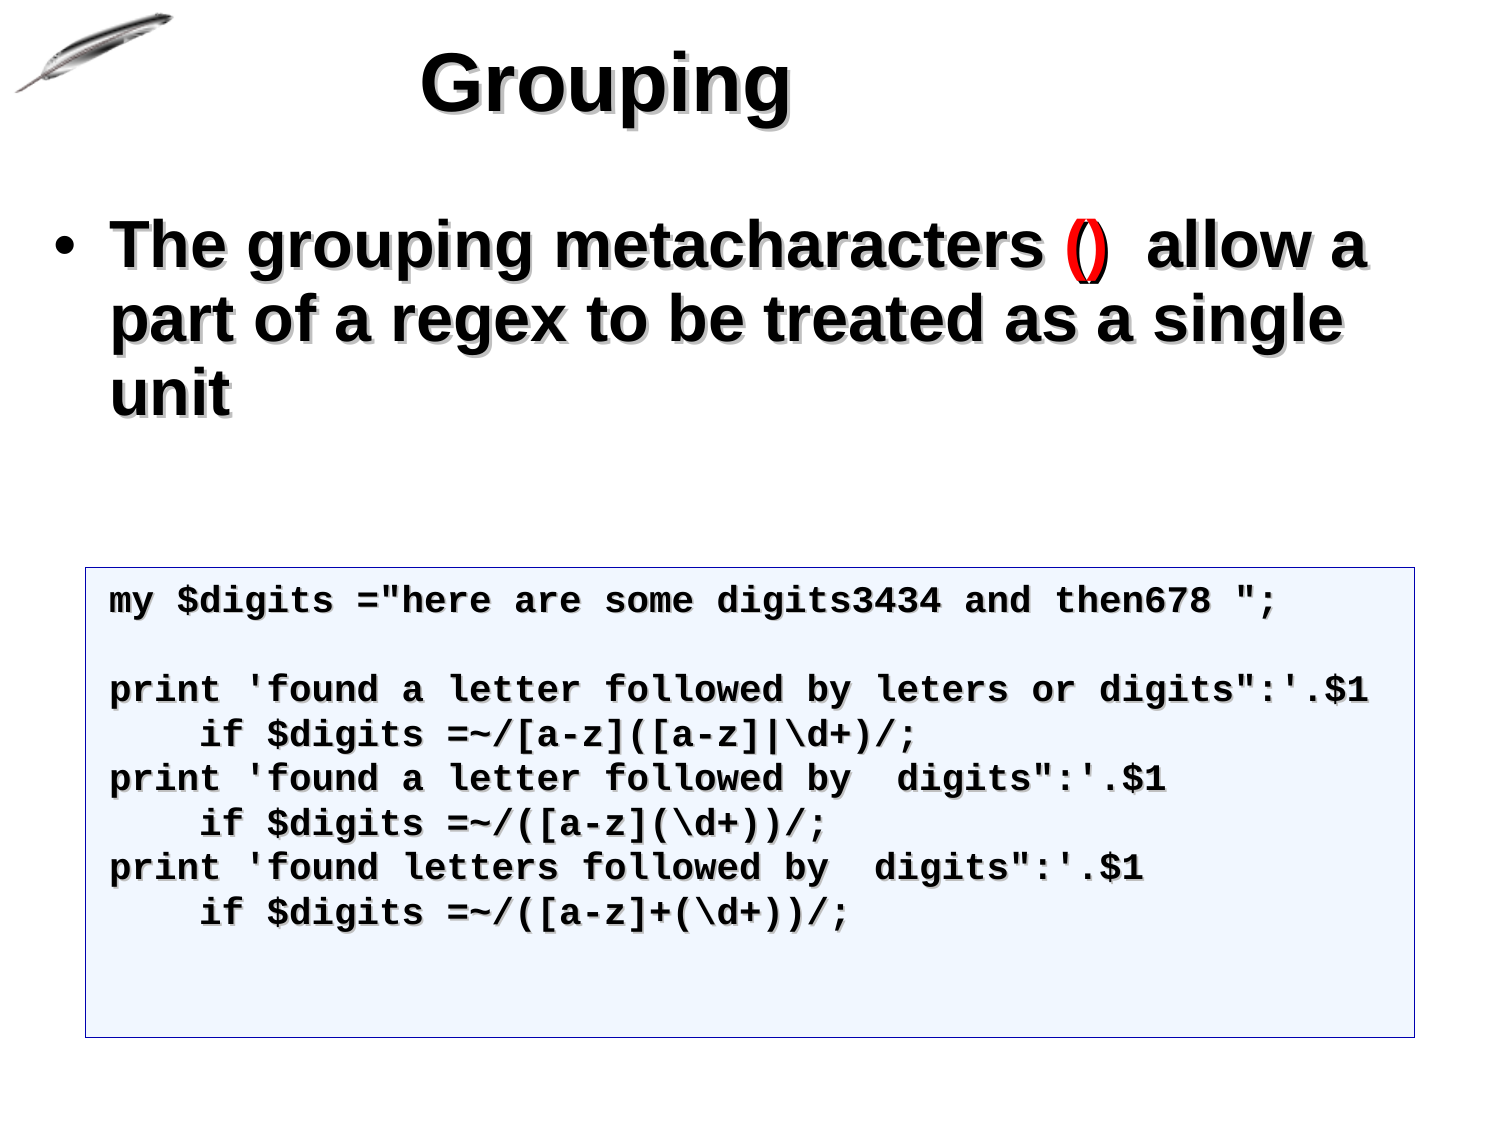

# Grouping
The grouping metacharacters () allow a part of a regex to be treated as a single unit
my $digits ="here are some digits3434 and then678 ";
print 'found a letter followed by leters or digits":'.$1
 if $digits =~/[a-z]([a-z]|\d+)/;
print 'found a letter followed by digits":'.$1
 if $digits =~/([a-z](\d+))/;
print 'found letters followed by digits":'.$1
 if $digits =~/([a-z]+(\d+))/;